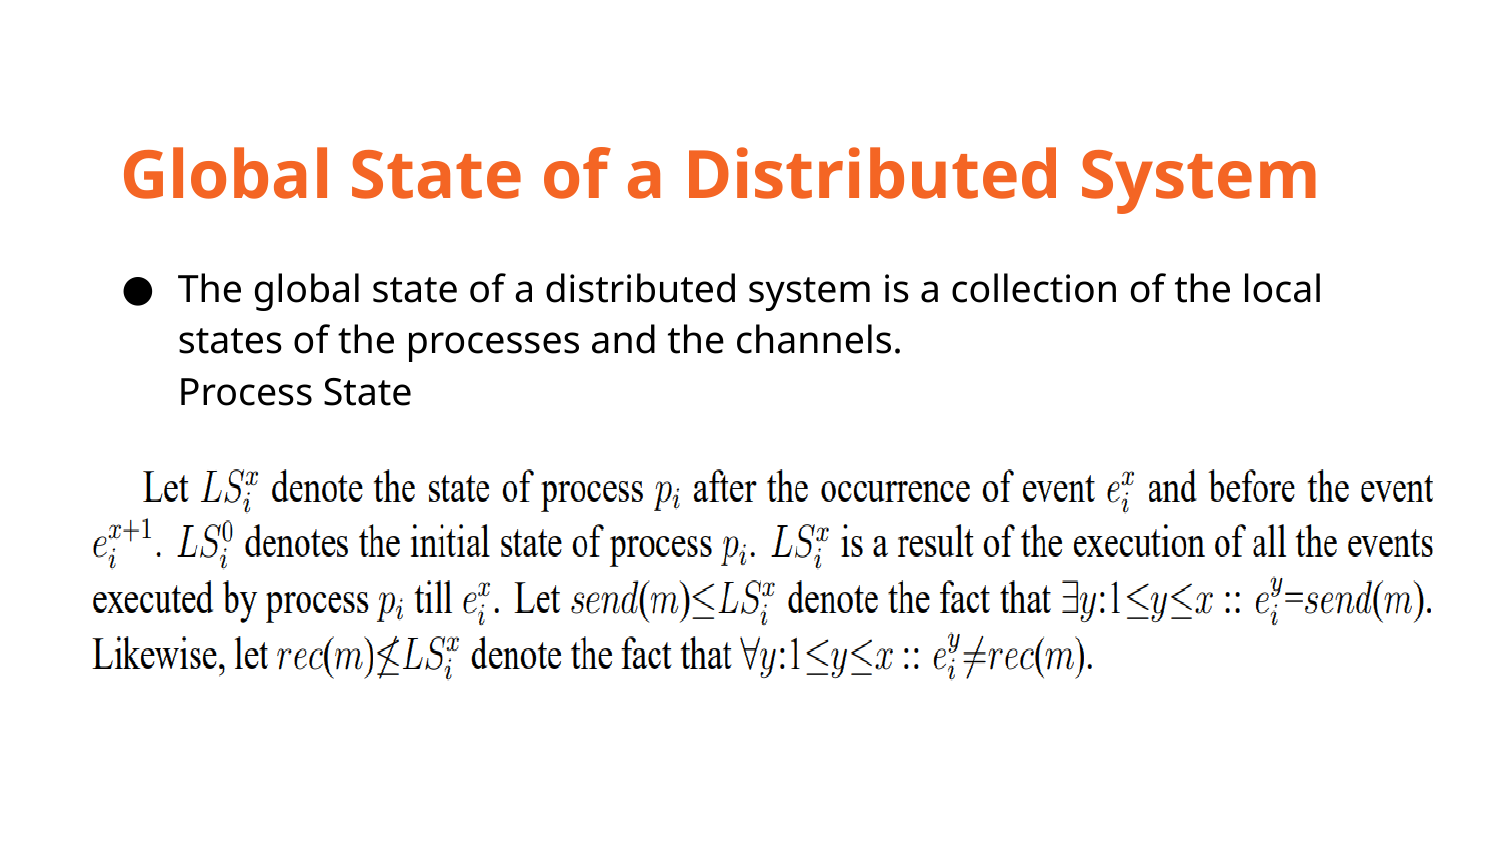

# Global State of a Distributed System
The global state of a distributed system is a collection of the local states of the processes and the channels.
Process State